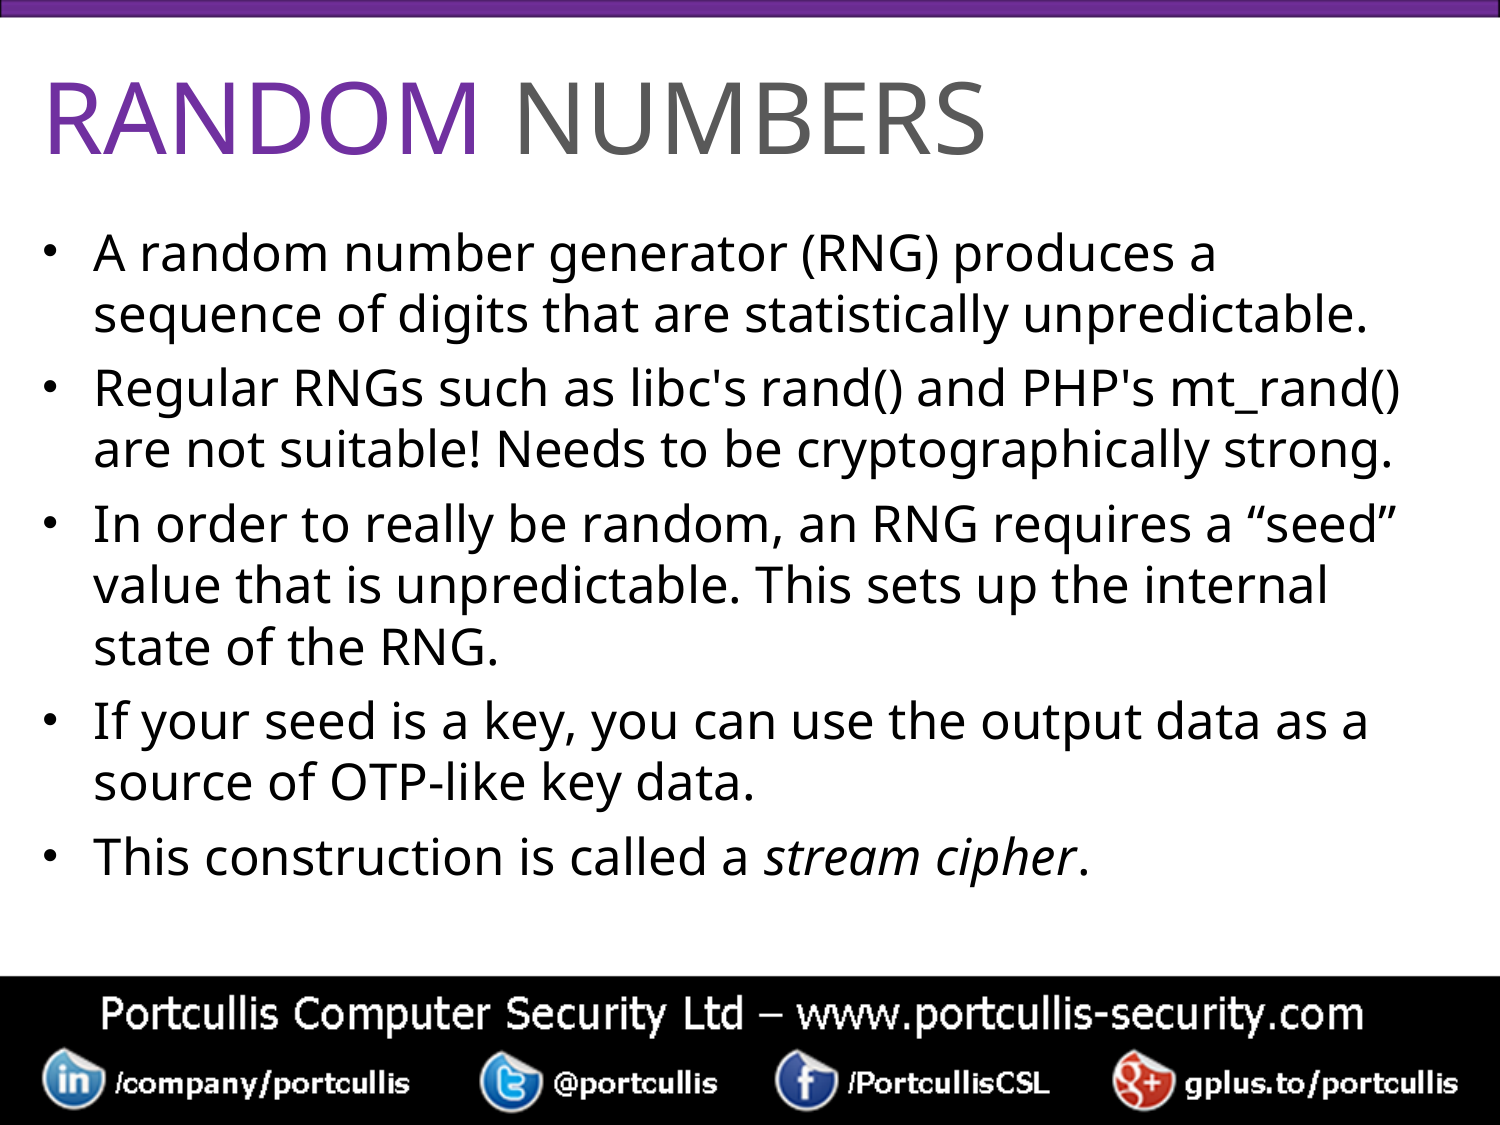

# RANDOM NUMBERS
A random number generator (RNG) produces a sequence of digits that are statistically unpredictable.
Regular RNGs such as libc's rand() and PHP's mt_rand() are not suitable! Needs to be cryptographically strong.
In order to really be random, an RNG requires a “seed” value that is unpredictable. This sets up the internal state of the RNG.
If your seed is a key, you can use the output data as a source of OTP-like key data.
This construction is called a stream cipher.